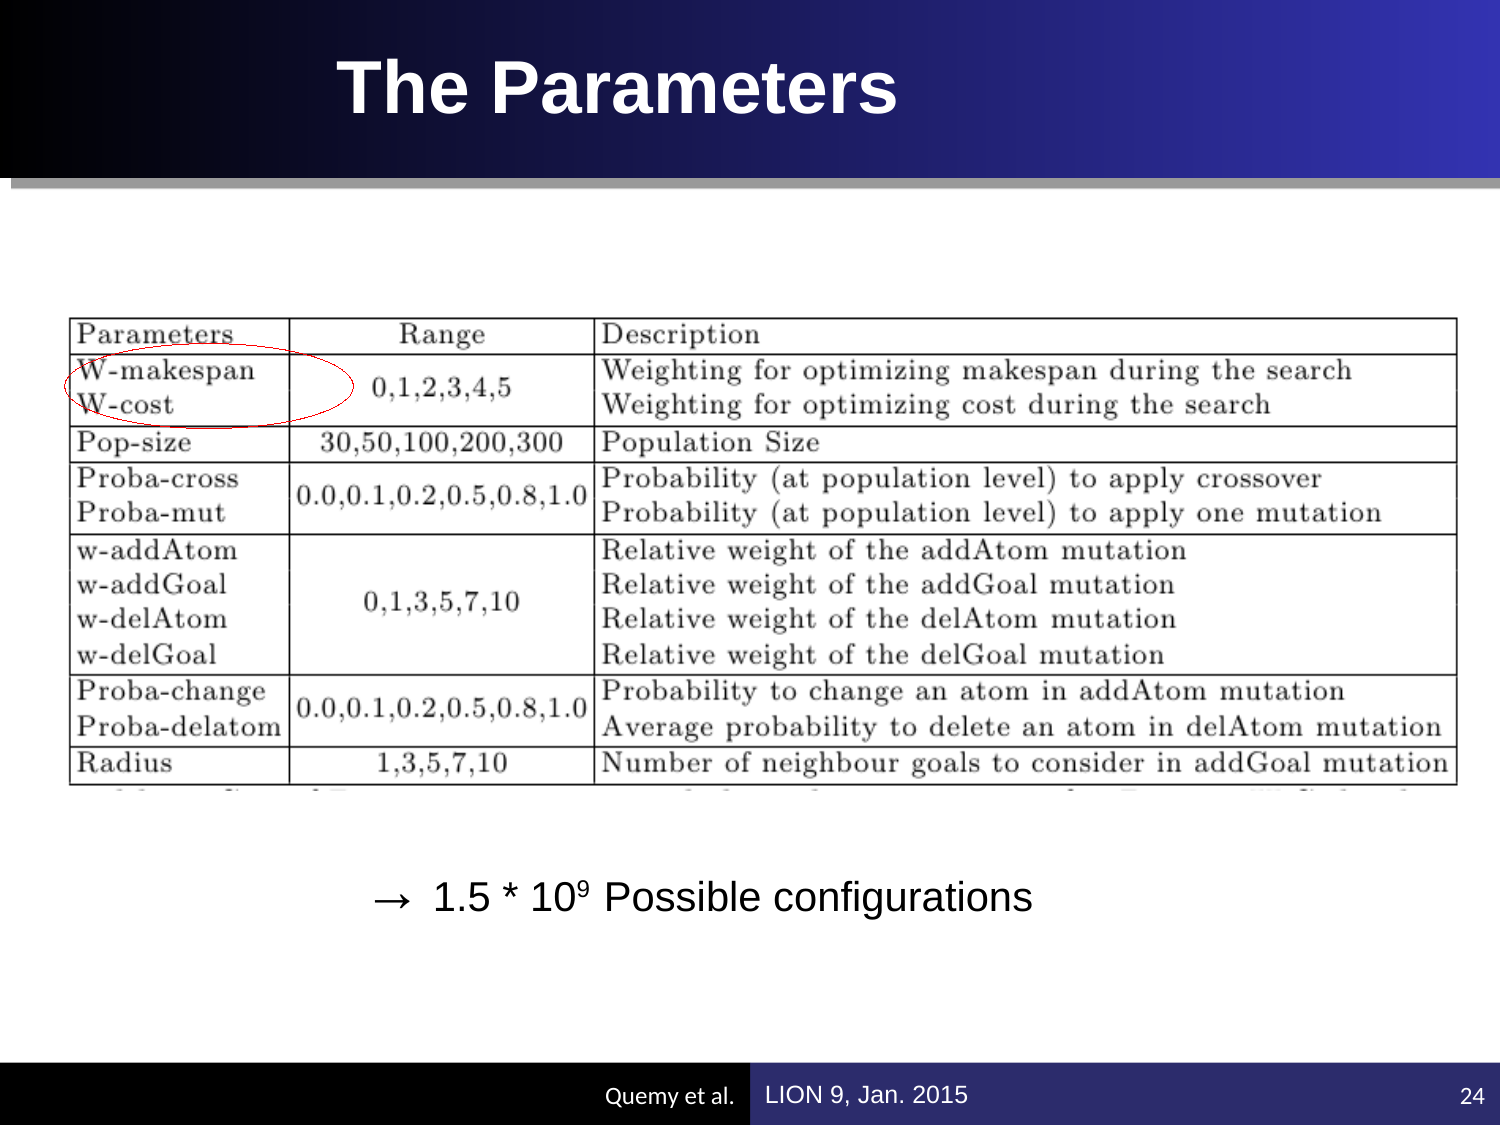

The Parameters
#
→ 1.5 * 109 Possible configurations
24